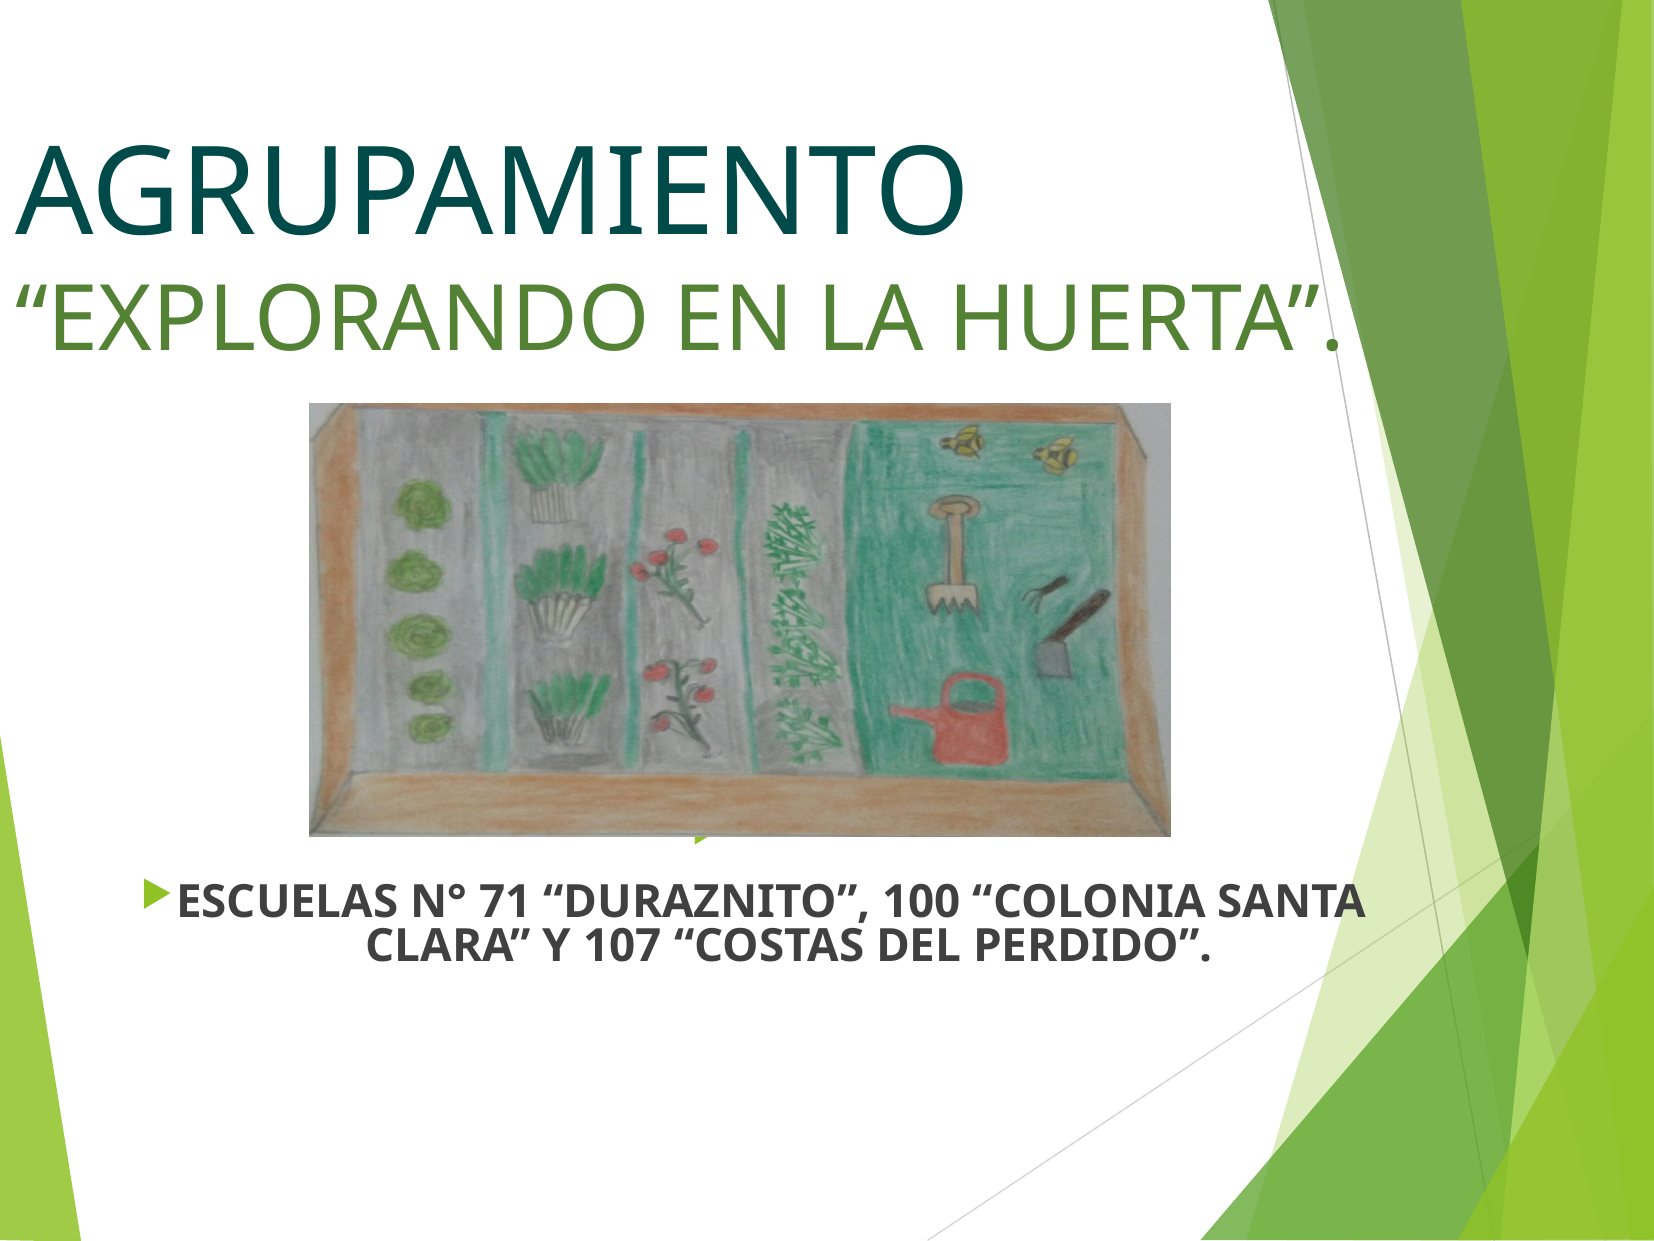

# AGRUPAMIENTO “EXPLORANDO EN LA HUERTA”.
ESCUELAS N° 71 “DURAZNITO”, 100 “COLONIA SANTA CLARA” Y 107 “COSTAS DEL PERDIDO”.